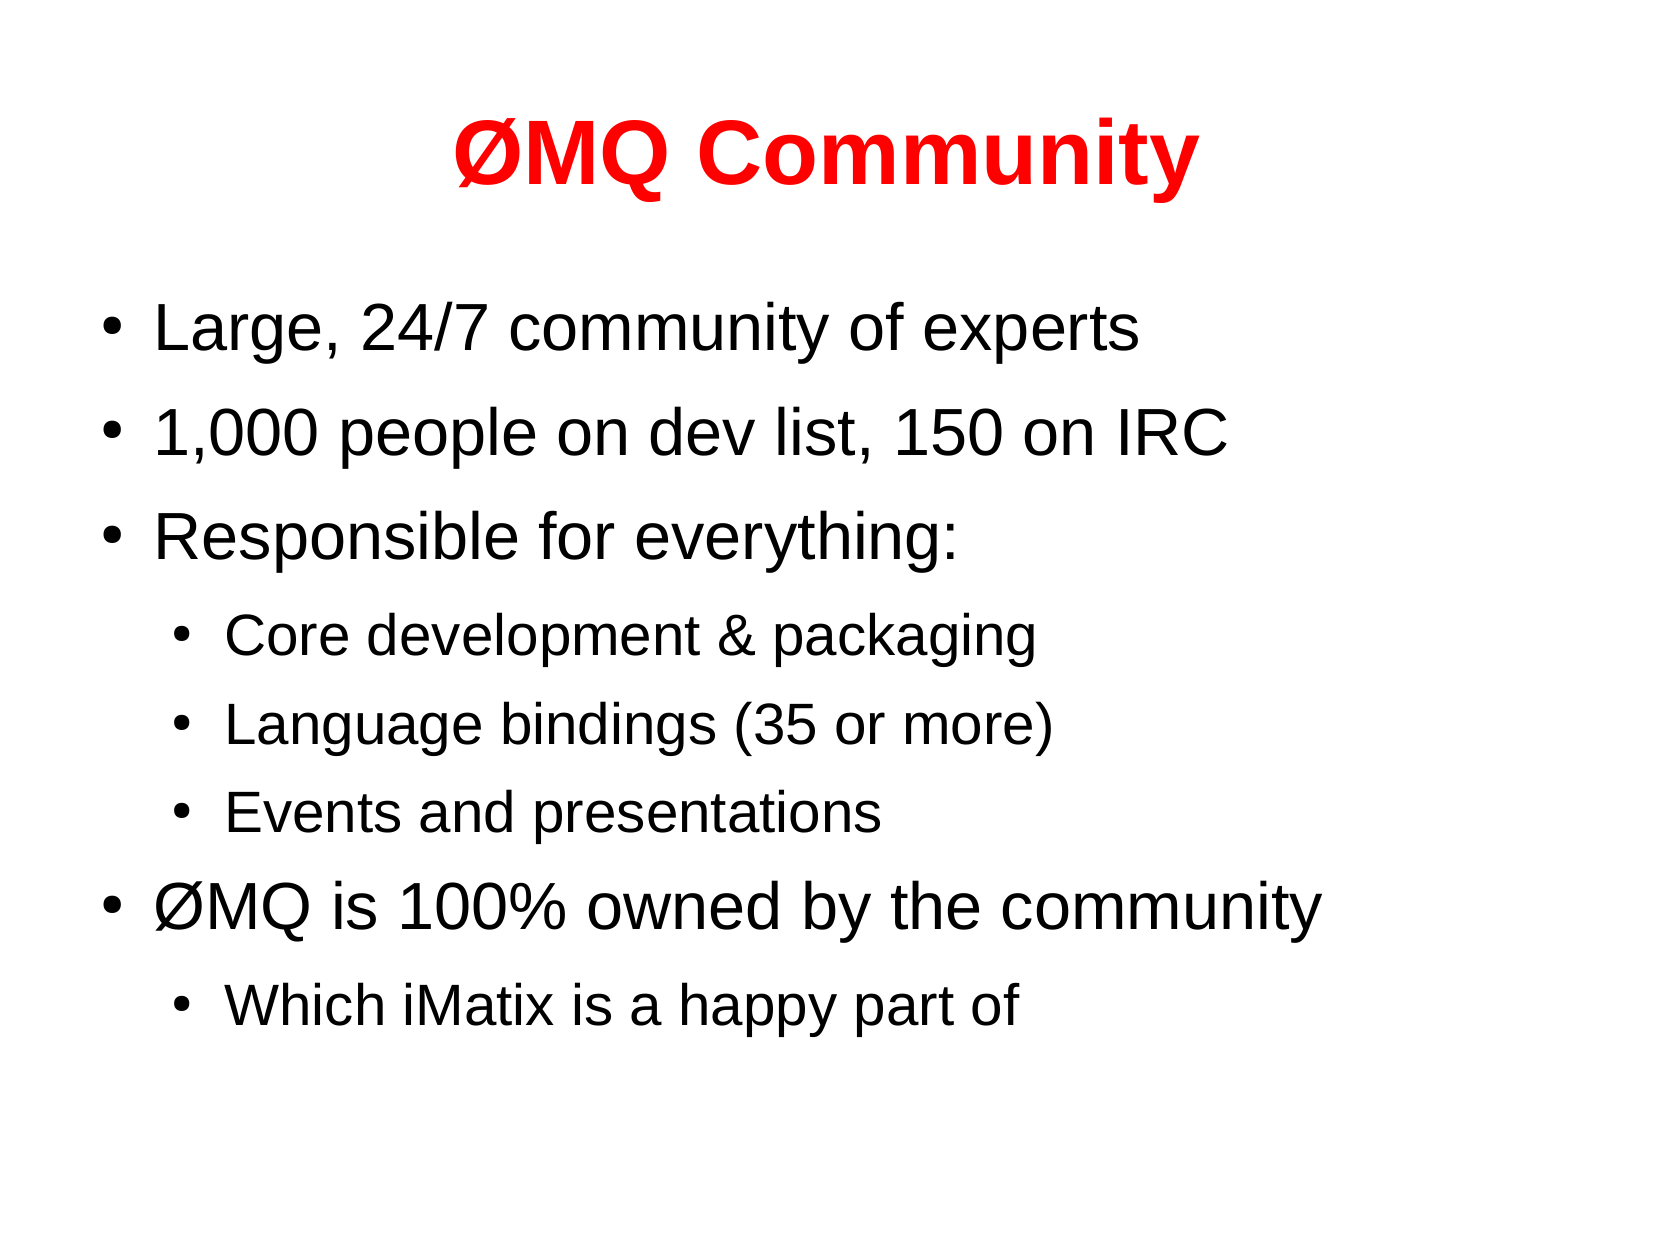

# ØMQ Community
Large, 24/7 community of experts
1,000 people on dev list, 150 on IRC
Responsible for everything:
Core development & packaging
Language bindings (35 or more)
Events and presentations
ØMQ is 100% owned by the community
Which iMatix is a happy part of